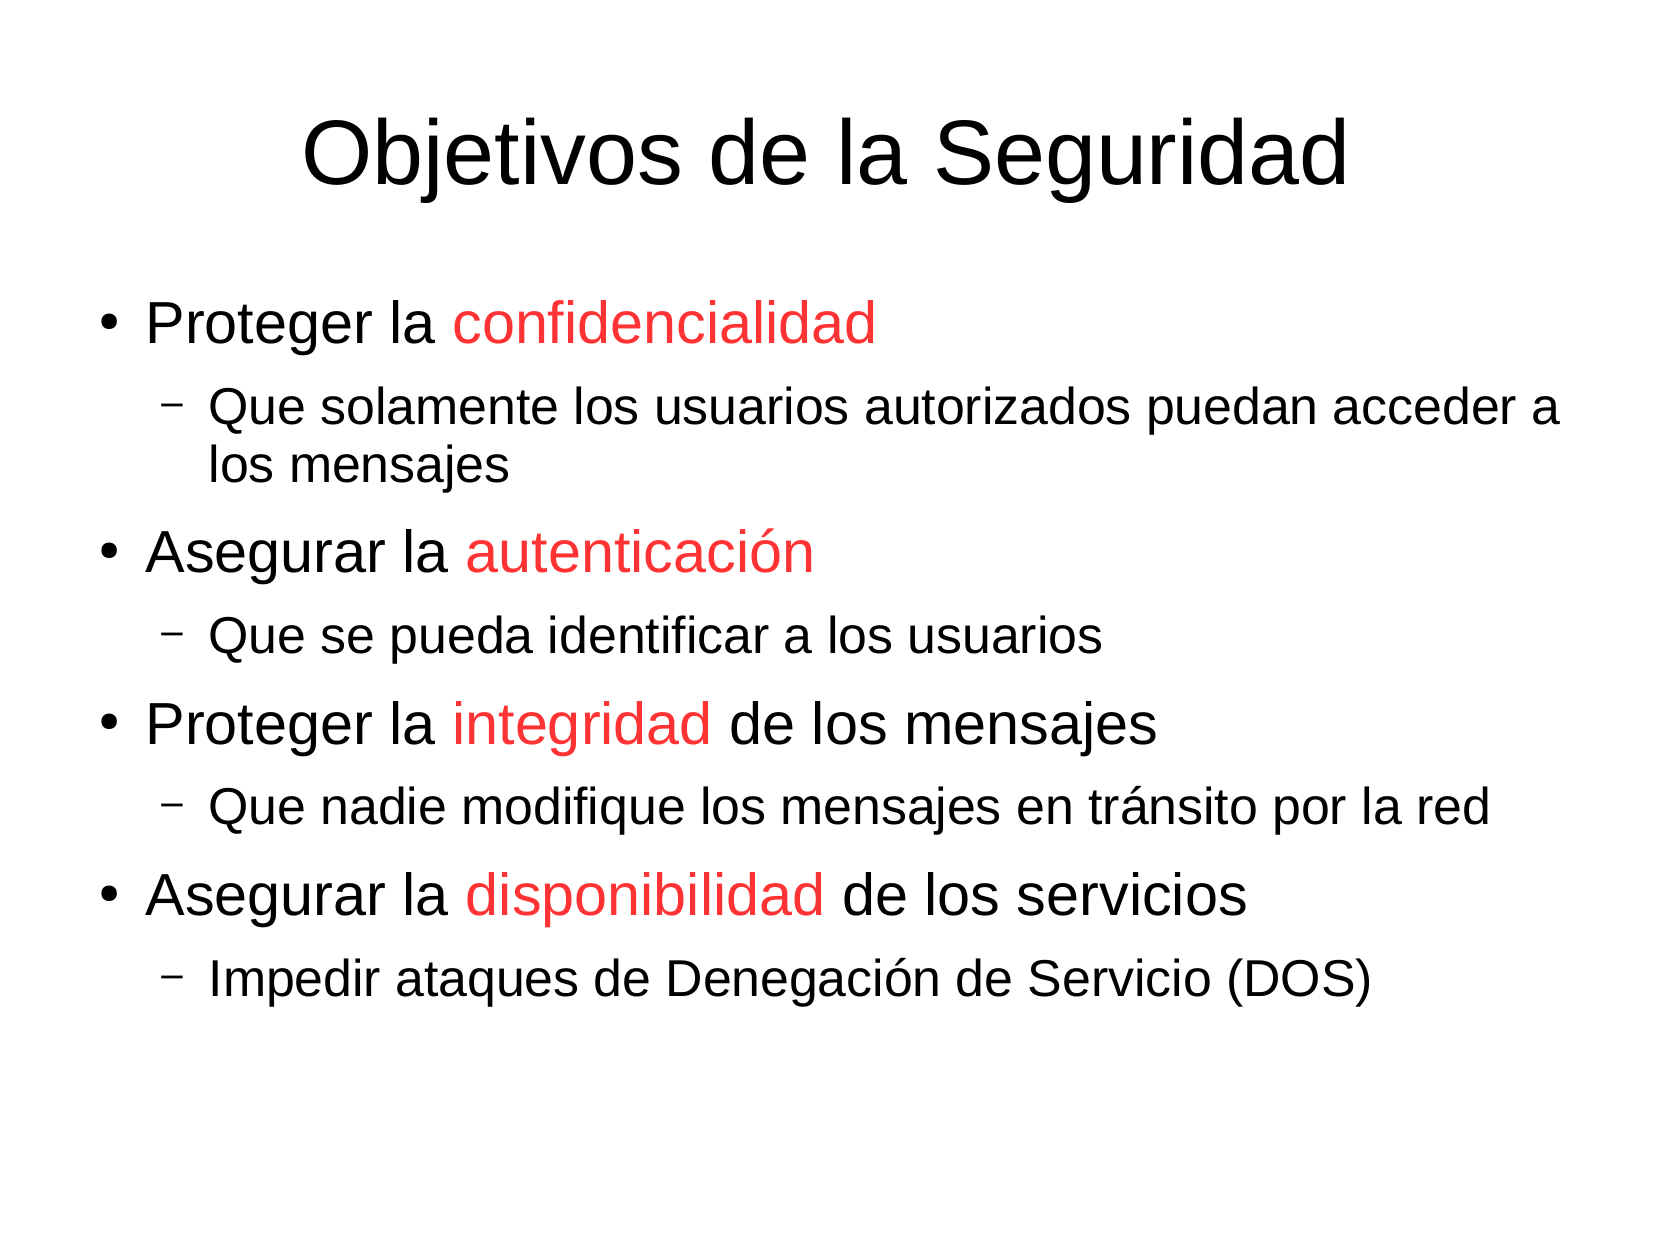

# Objetivos de la Seguridad
Proteger la confidencialidad
Que solamente los usuarios autorizados puedan acceder a los mensajes
Asegurar la autenticación
Que se pueda identificar a los usuarios
Proteger la integridad de los mensajes
Que nadie modifique los mensajes en tránsito por la red
Asegurar la disponibilidad de los servicios
Impedir ataques de Denegación de Servicio (DOS)